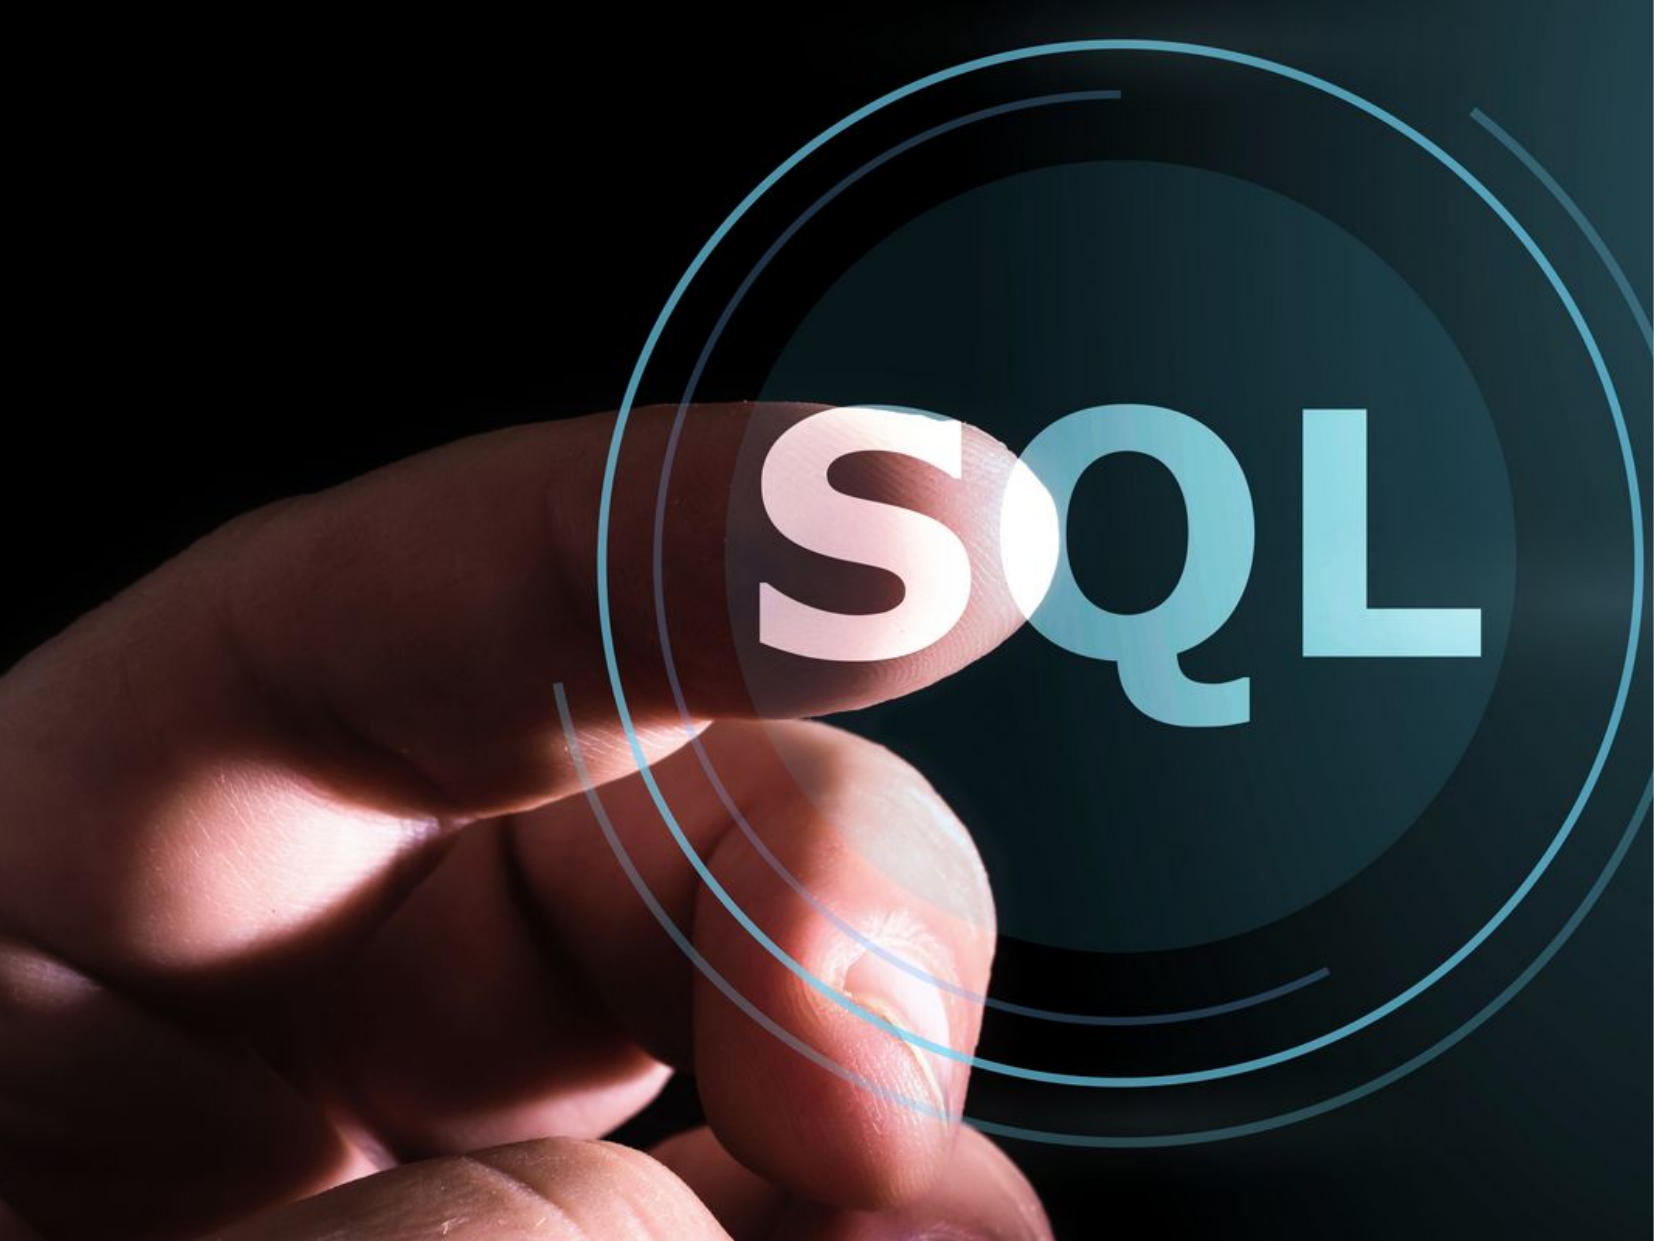

Guia prático de SQL para Ciência de Dados